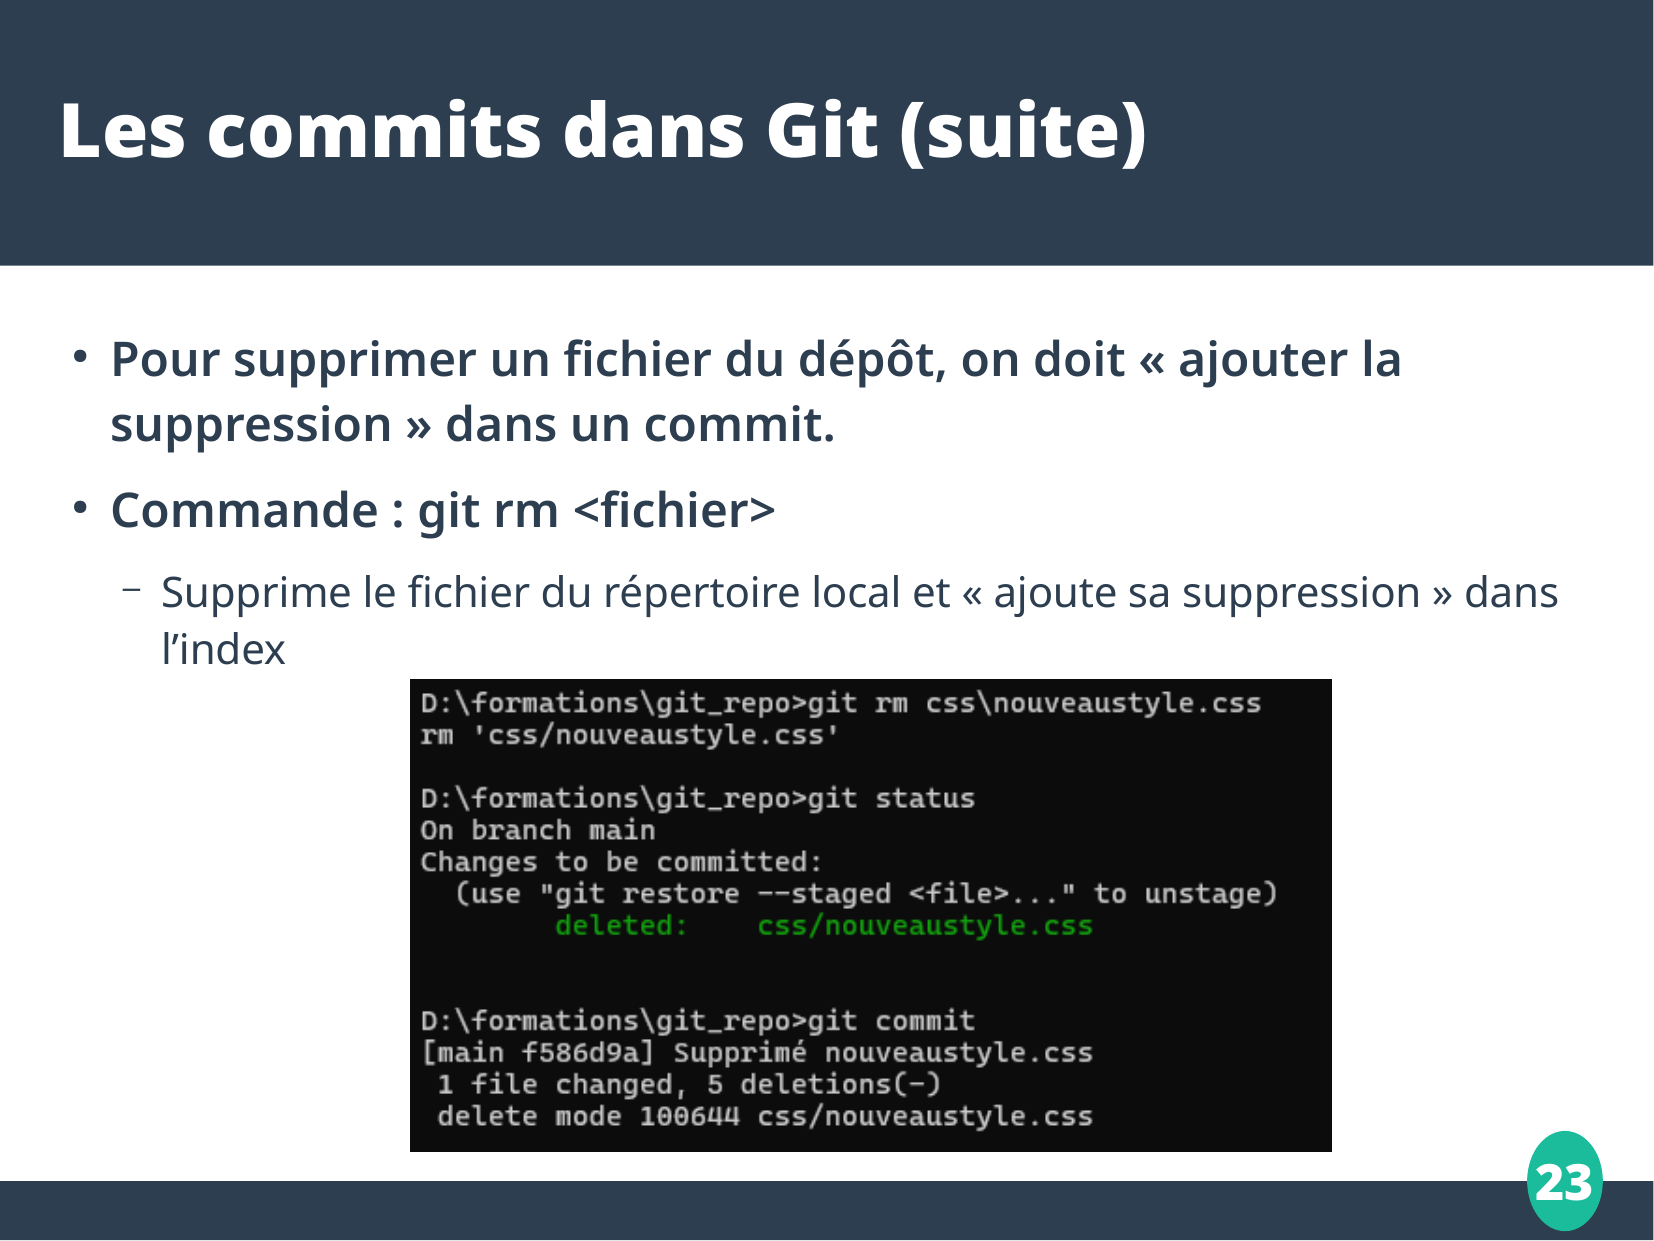

# Les commits dans Git (suite)
Pour supprimer un fichier du dépôt, on doit « ajouter la suppression » dans un commit.
Commande : git rm <fichier>
Supprime le fichier du répertoire local et « ajoute sa suppression » dans l’index